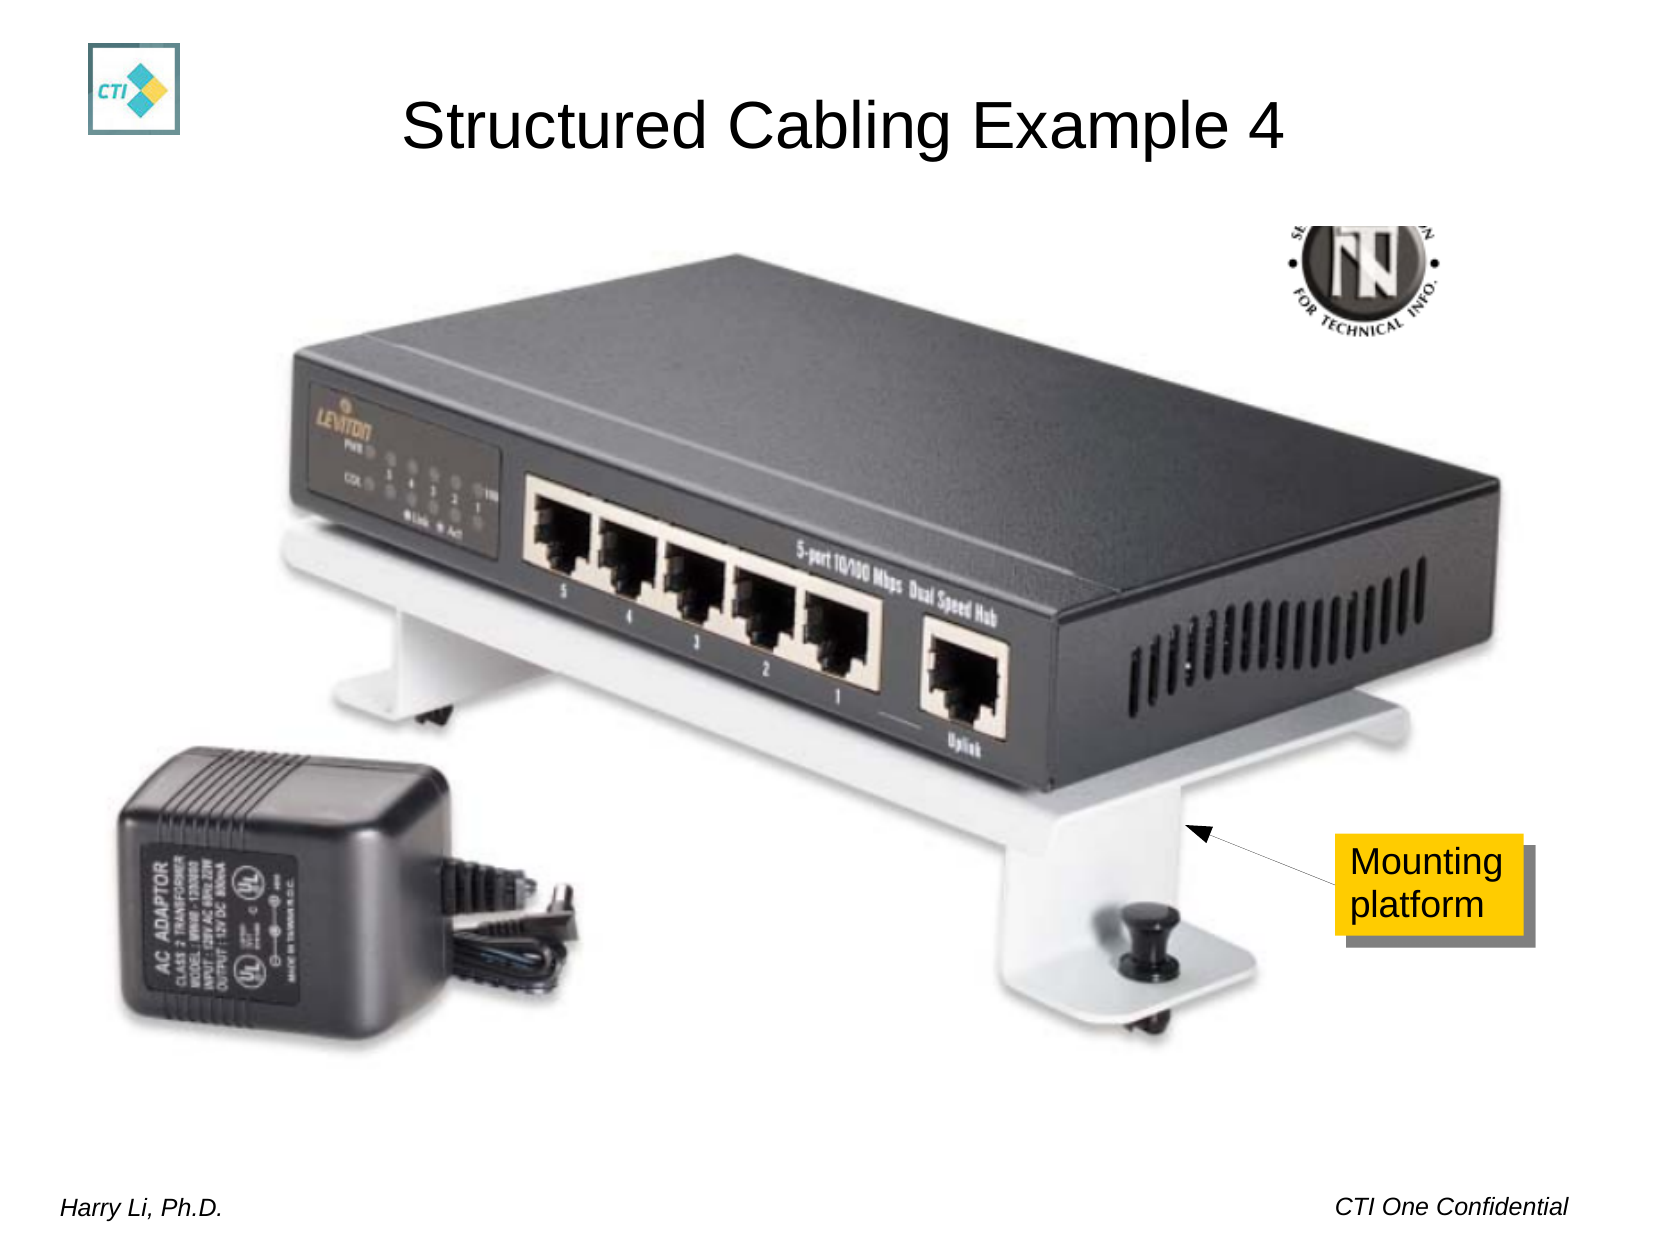

# Structured Cabling Example 4
Mounting platform
Harry Li, Ph.D.
CTI One Confidential